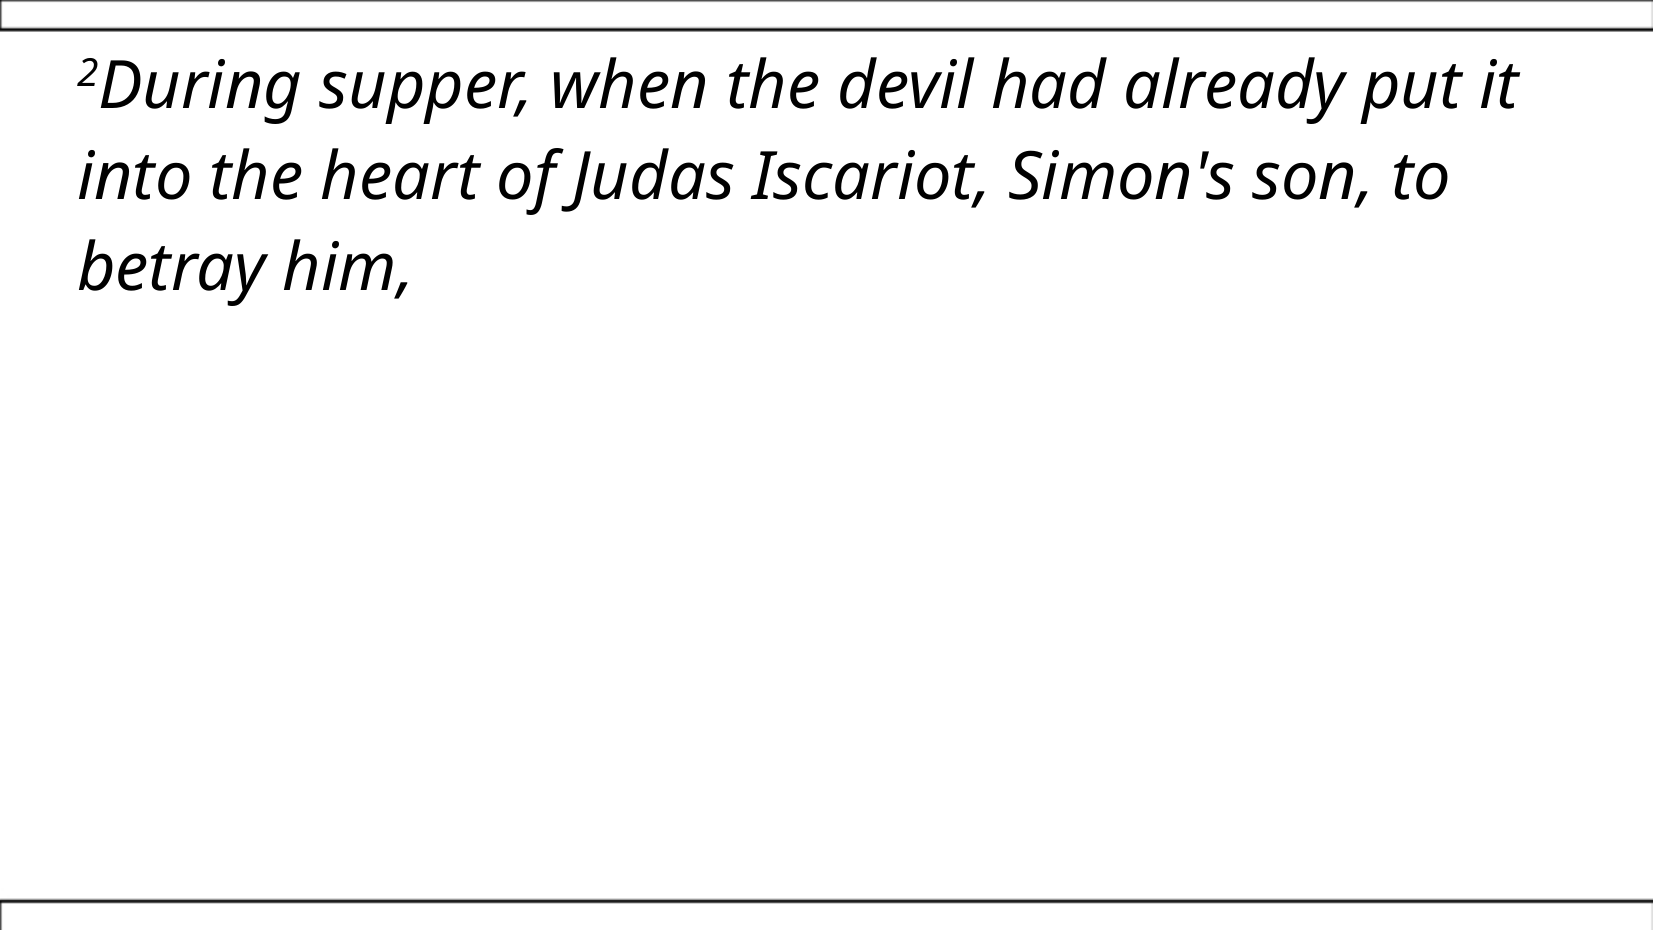

2During supper, when the devil had already put it into the heart of Judas Iscariot, Simon's son, to betray him,